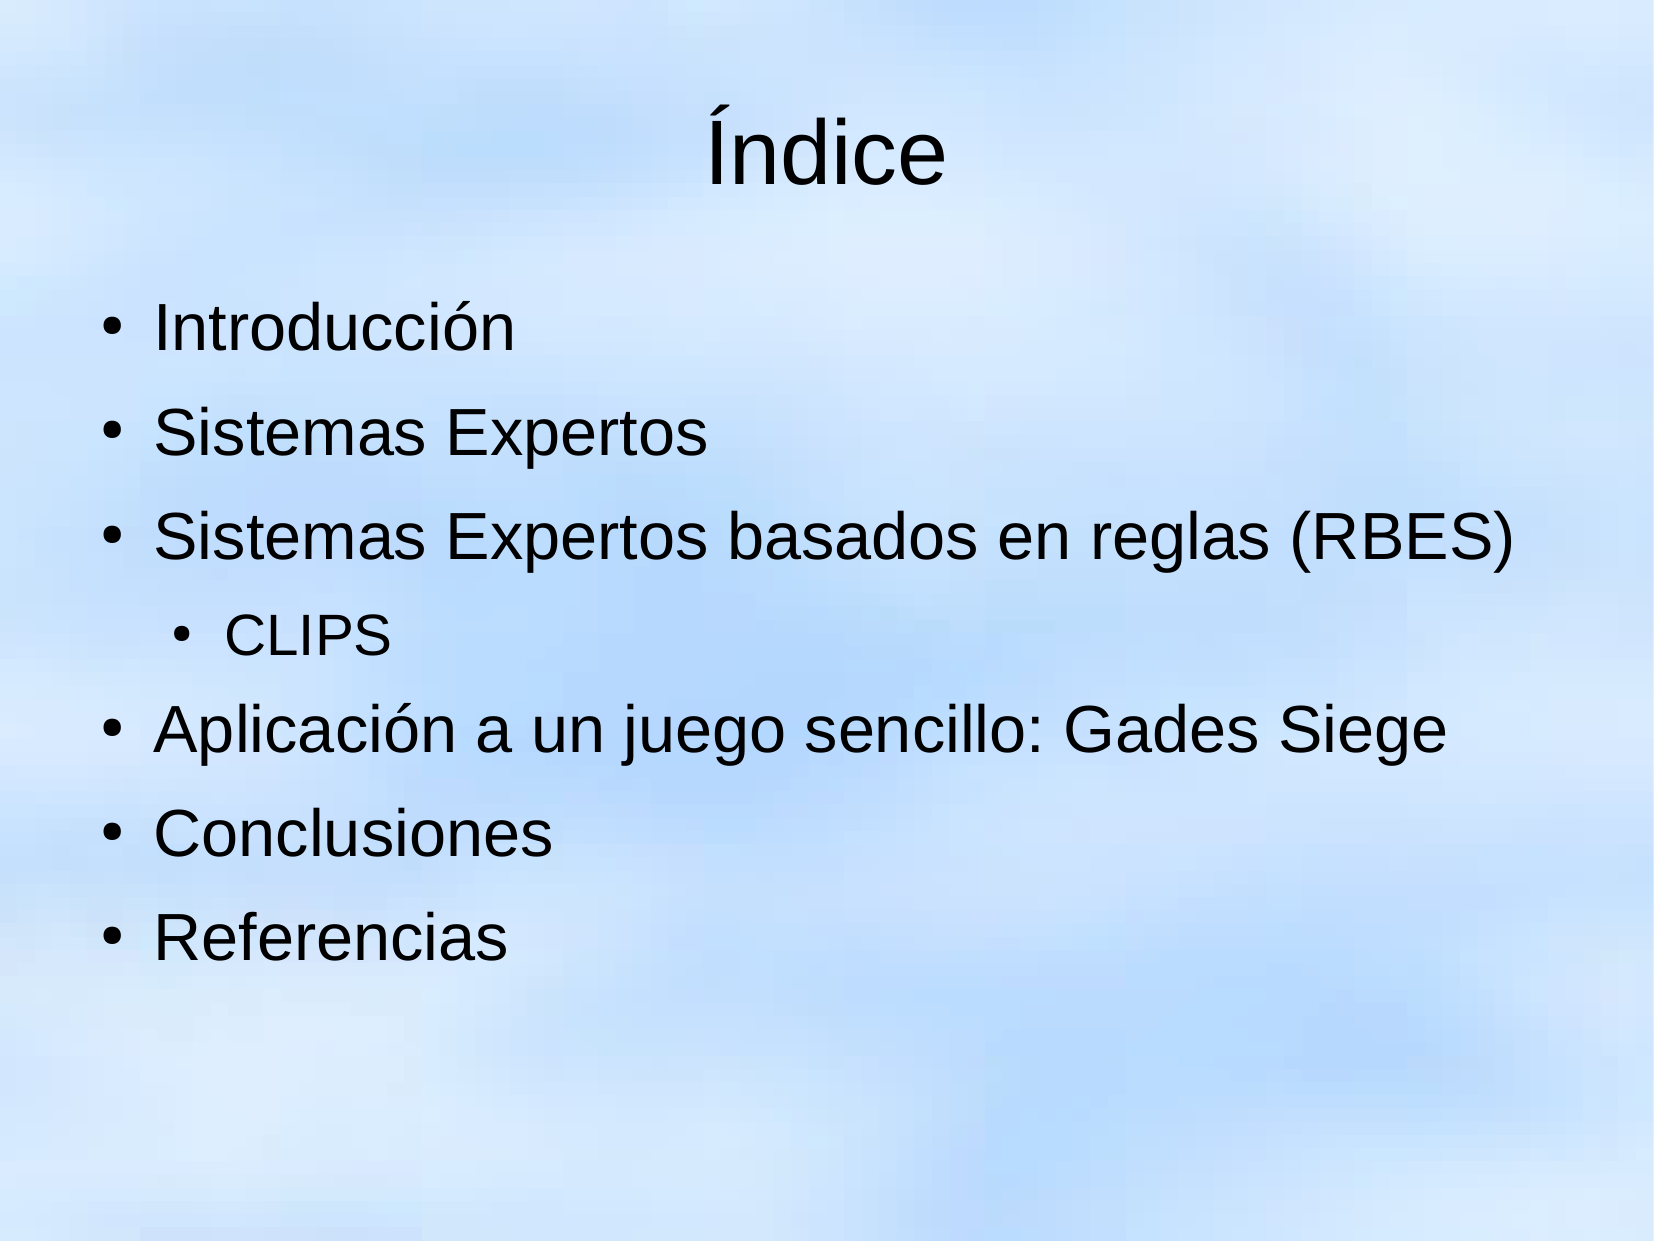

# Índice
Introducción
Sistemas Expertos
Sistemas Expertos basados en reglas (RBES)
CLIPS
Aplicación a un juego sencillo: Gades Siege
Conclusiones
Referencias